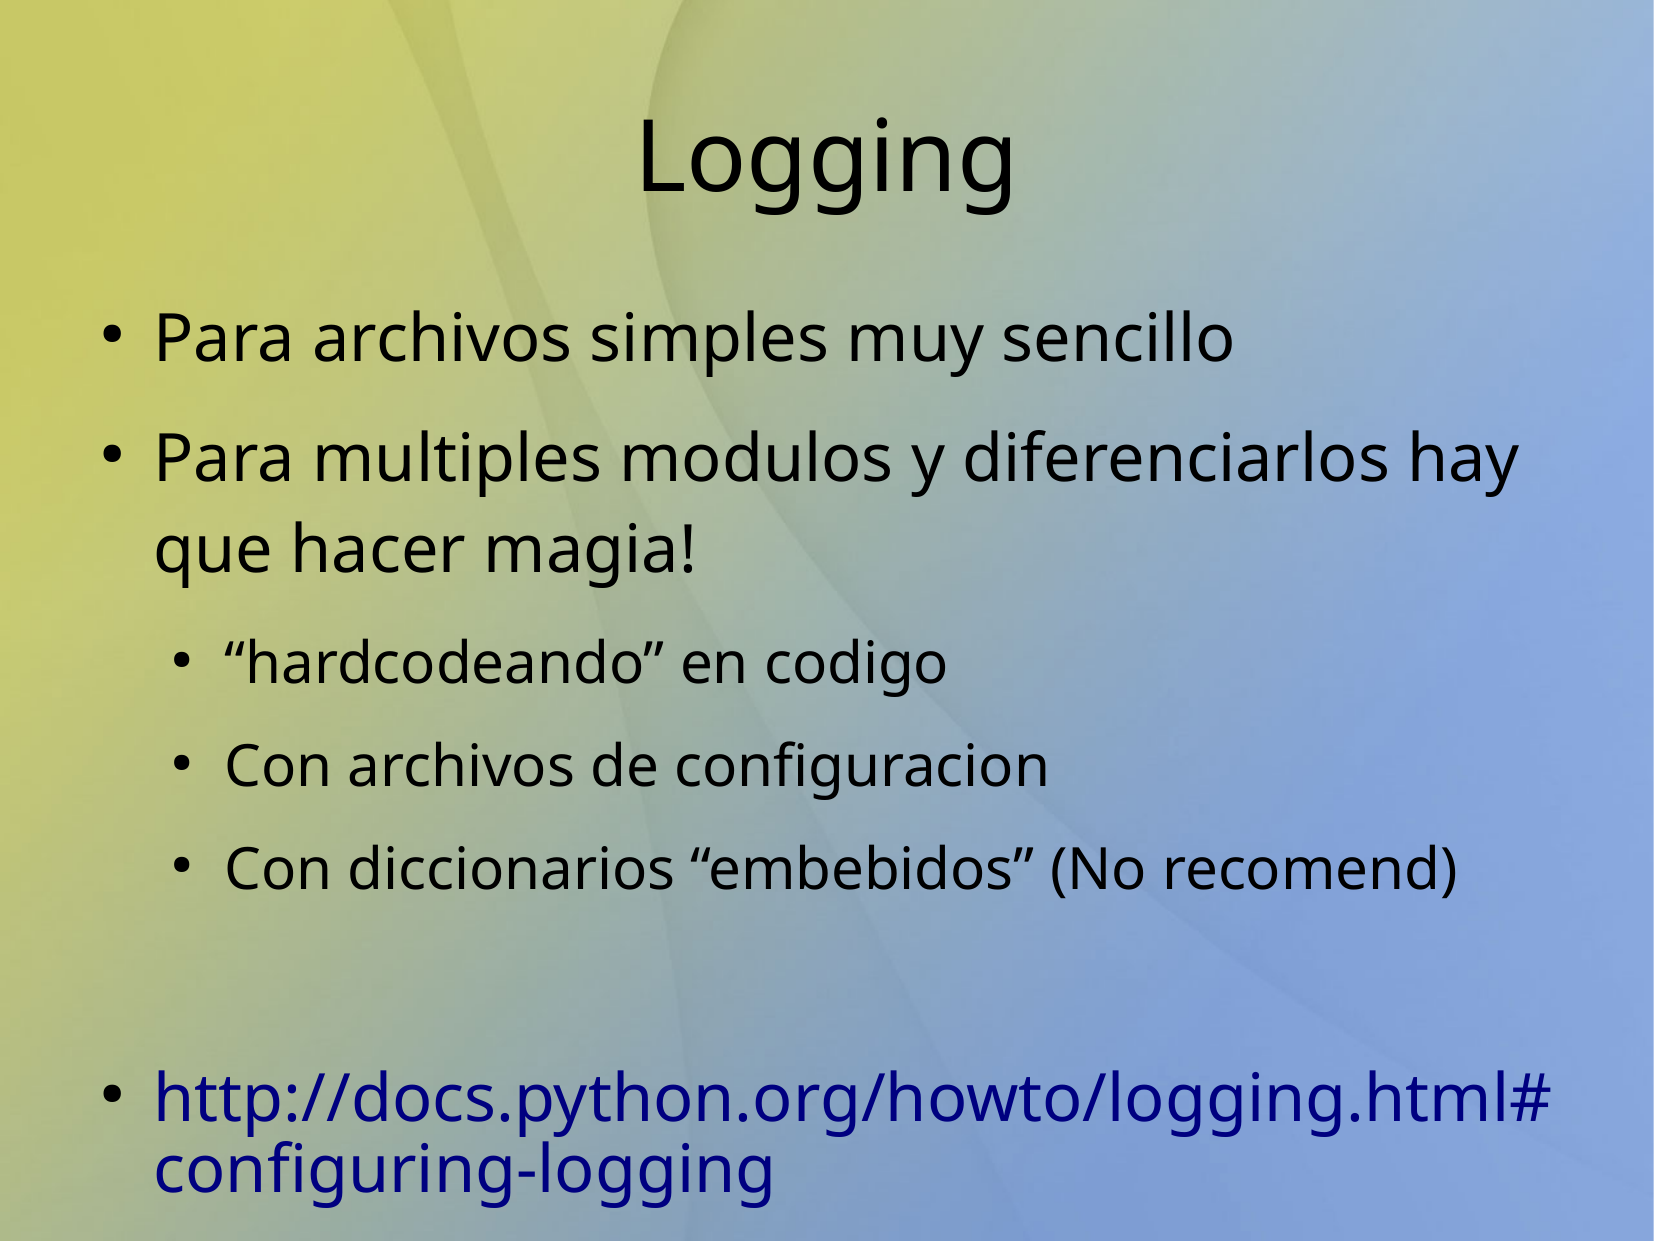

# Logging
Para archivos simples muy sencillo
Para multiples modulos y diferenciarlos hay que hacer magia!
“hardcodeando” en codigo
Con archivos de configuracion
Con diccionarios “embebidos” (No recomend)
http://docs.python.org/howto/logging.html#configuring-logging